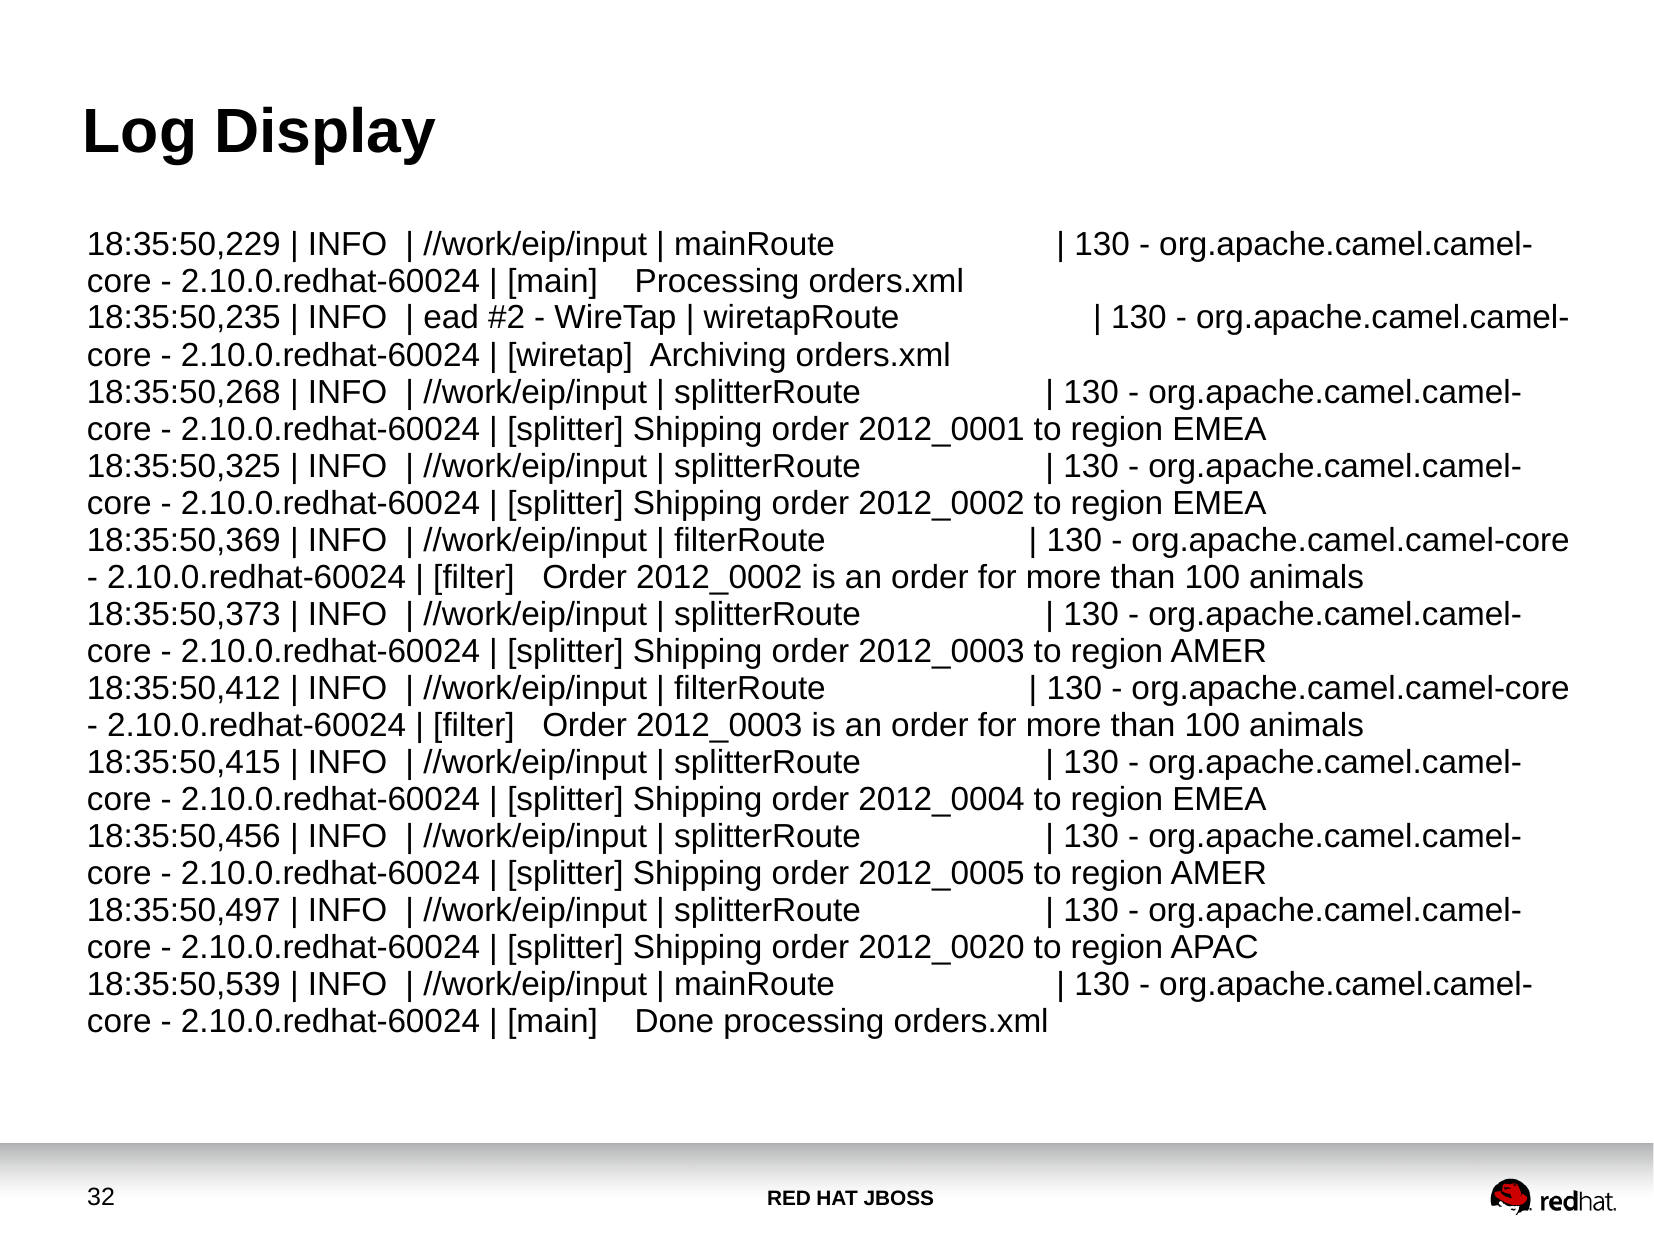

# Log Display
18:35:50,229 | INFO | //work/eip/input | mainRoute | 130 - org.apache.camel.camel-core - 2.10.0.redhat-60024 | [main] Processing orders.xml
18:35:50,235 | INFO | ead #2 - WireTap | wiretapRoute | 130 - org.apache.camel.camel-core - 2.10.0.redhat-60024 | [wiretap] Archiving orders.xml
18:35:50,268 | INFO | //work/eip/input | splitterRoute | 130 - org.apache.camel.camel-core - 2.10.0.redhat-60024 | [splitter] Shipping order 2012_0001 to region EMEA
18:35:50,325 | INFO | //work/eip/input | splitterRoute | 130 - org.apache.camel.camel-core - 2.10.0.redhat-60024 | [splitter] Shipping order 2012_0002 to region EMEA
18:35:50,369 | INFO | //work/eip/input | filterRoute | 130 - org.apache.camel.camel-core - 2.10.0.redhat-60024 | [filter] Order 2012_0002 is an order for more than 100 animals
18:35:50,373 | INFO | //work/eip/input | splitterRoute | 130 - org.apache.camel.camel-core - 2.10.0.redhat-60024 | [splitter] Shipping order 2012_0003 to region AMER
18:35:50,412 | INFO | //work/eip/input | filterRoute | 130 - org.apache.camel.camel-core - 2.10.0.redhat-60024 | [filter] Order 2012_0003 is an order for more than 100 animals
18:35:50,415 | INFO | //work/eip/input | splitterRoute | 130 - org.apache.camel.camel-core - 2.10.0.redhat-60024 | [splitter] Shipping order 2012_0004 to region EMEA
18:35:50,456 | INFO | //work/eip/input | splitterRoute | 130 - org.apache.camel.camel-core - 2.10.0.redhat-60024 | [splitter] Shipping order 2012_0005 to region AMER
18:35:50,497 | INFO | //work/eip/input | splitterRoute | 130 - org.apache.camel.camel-core - 2.10.0.redhat-60024 | [splitter] Shipping order 2012_0020 to region APAC
18:35:50,539 | INFO | //work/eip/input | mainRoute | 130 - org.apache.camel.camel-core - 2.10.0.redhat-60024 | [main] Done processing orders.xml